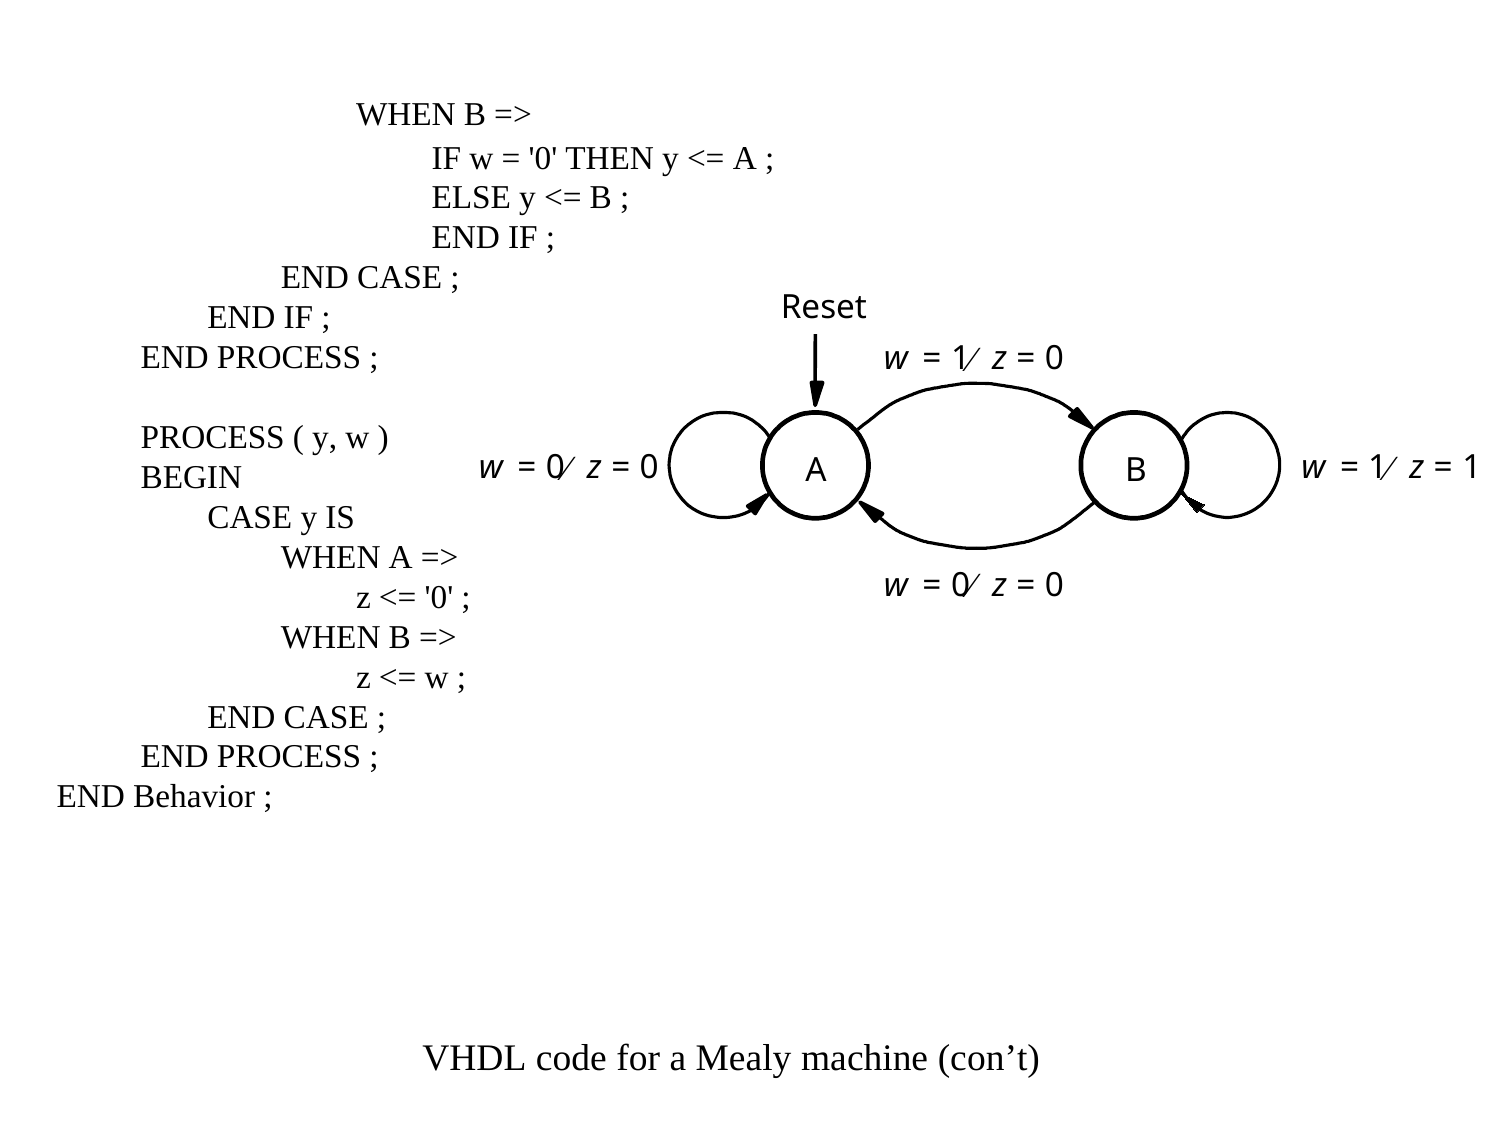

WHEN B =>
					IF w = '0' THEN y <= A ;
					ELSE y <= B ;
					END IF ;
			END CASE ;
		END IF ;
	END PROCESS ;
	PROCESS ( y, w )
	BEGIN
		CASE y IS
			WHEN A =>
				z <= '0' ;
			WHEN B =>
				z <= w ;
		END CASE ;
	END PROCESS ;
END Behavior ;
Reset

w
=
1
z
=
0


w
=
0
z
=
0
w
=
1
z
=
1
A
B

w
=
0
z
=
0
VHDL code for a Mealy machine (con’t)